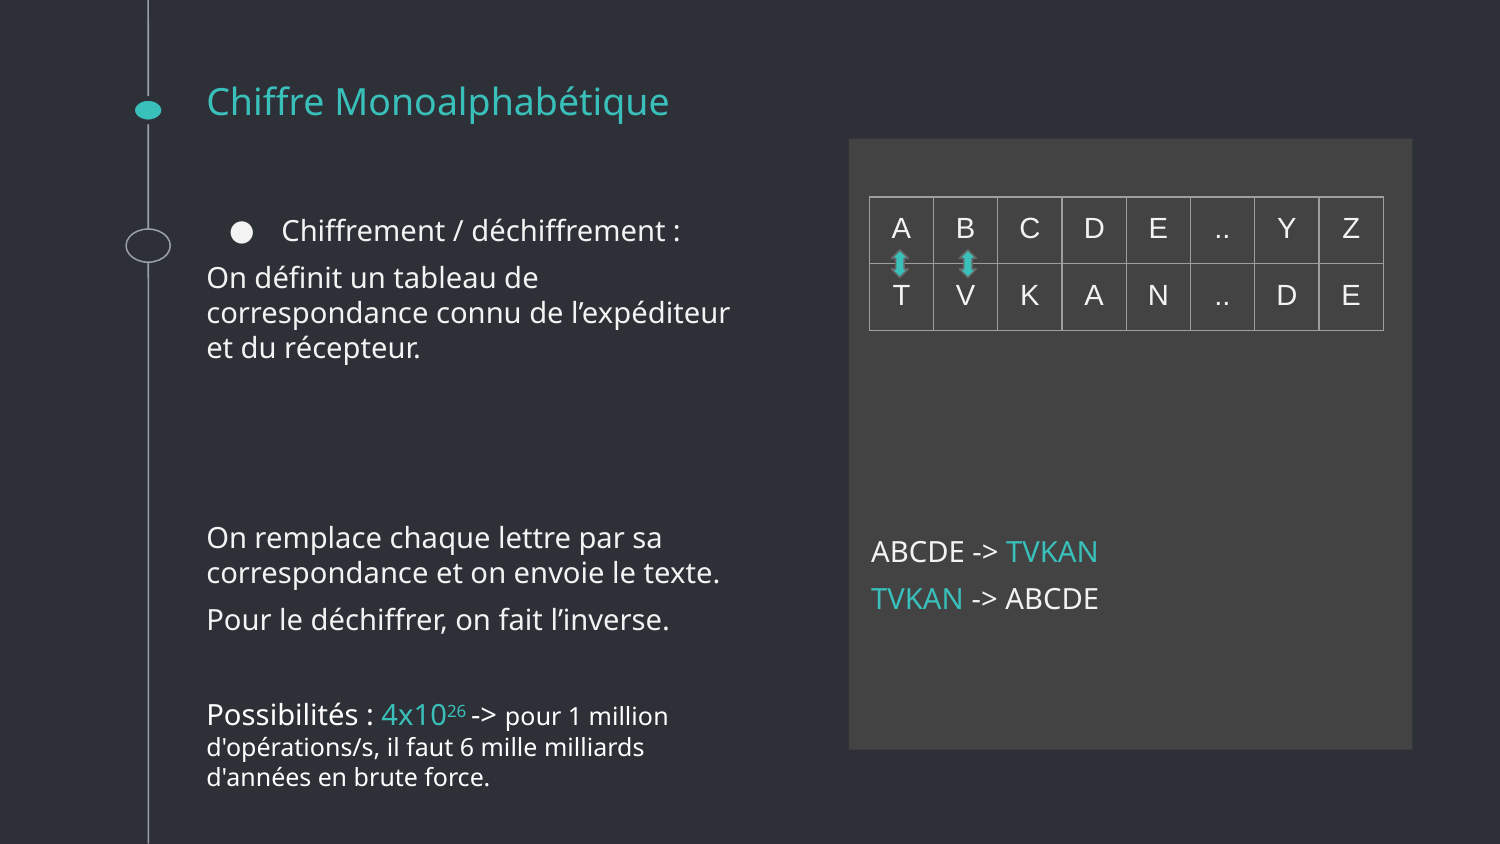

# Chiffre Monoalphabétique
 ABCDE -> TVKAN
 TVKAN -> ABCDE
Chiffrement / déchiffrement :
On définit un tableau de correspondance connu de l’expéditeur et du récepteur.
On remplace chaque lettre par sa correspondance et on envoie le texte.
Pour le déchiffrer, on fait l’inverse.
Possibilités : 4x1026 -> pour 1 million d'opérations/s, il faut 6 mille milliards d'années en brute force.
| A | B | C | D | E | .. | Y | Z |
| --- | --- | --- | --- | --- | --- | --- | --- |
| T | V | K | A | N | .. | D | E |